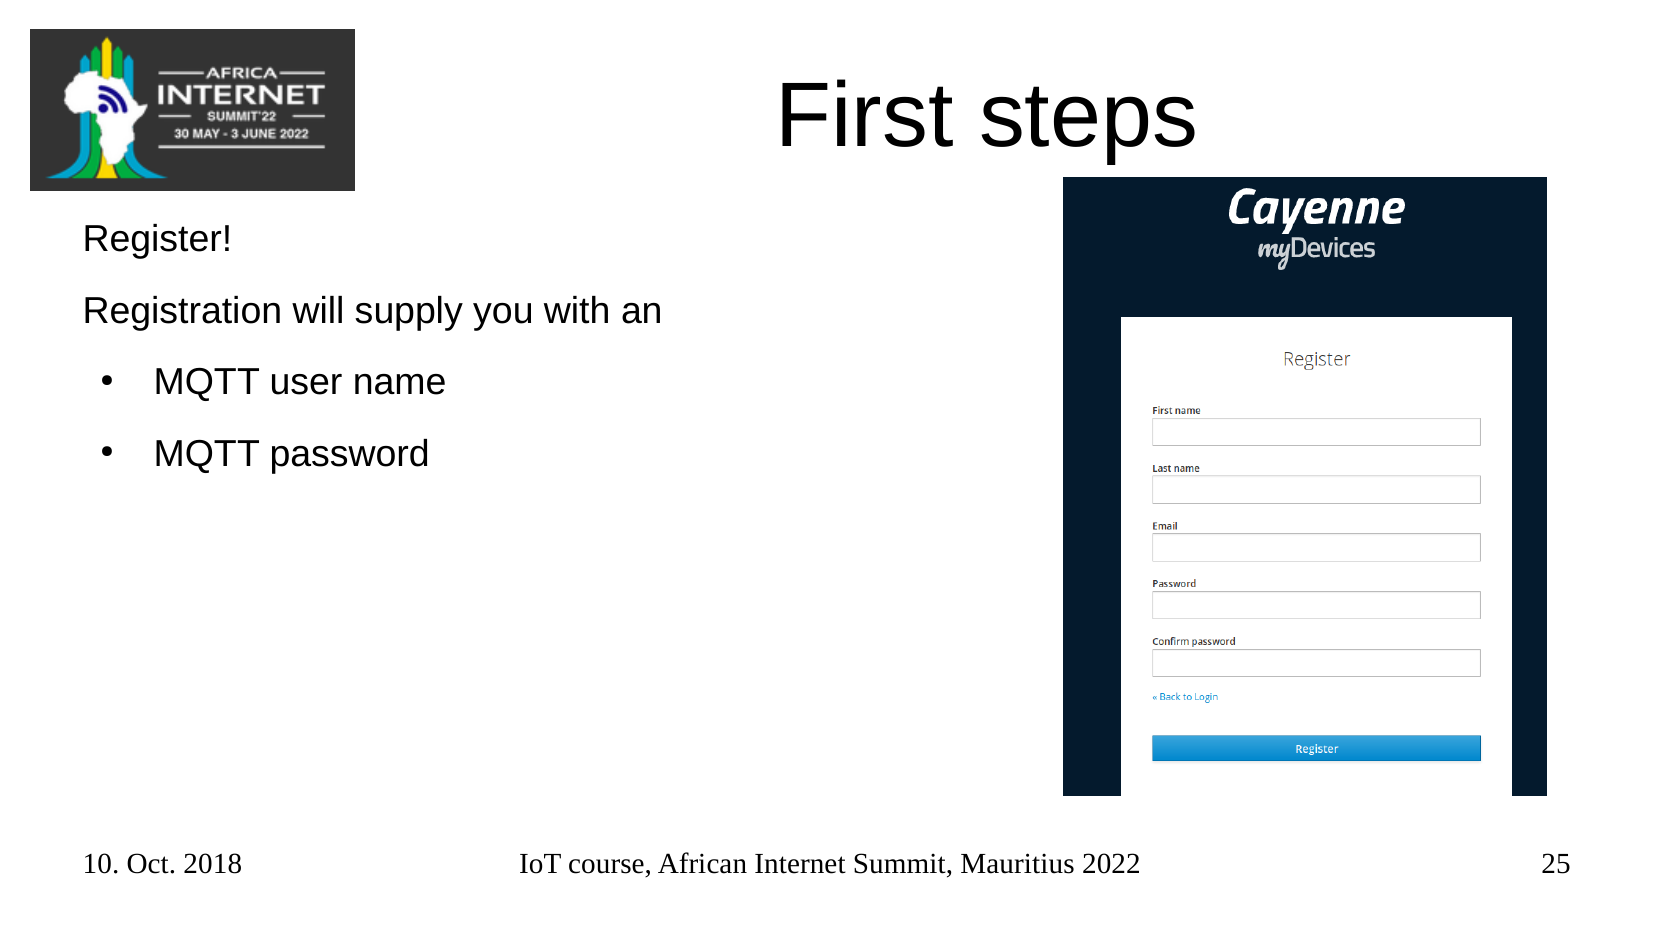

# First steps
Register!
Registration will supply you with an
MQTT user name
MQTT password
10. Oct. 2018
IoT course, African Internet Summit, Mauritius 2022
25